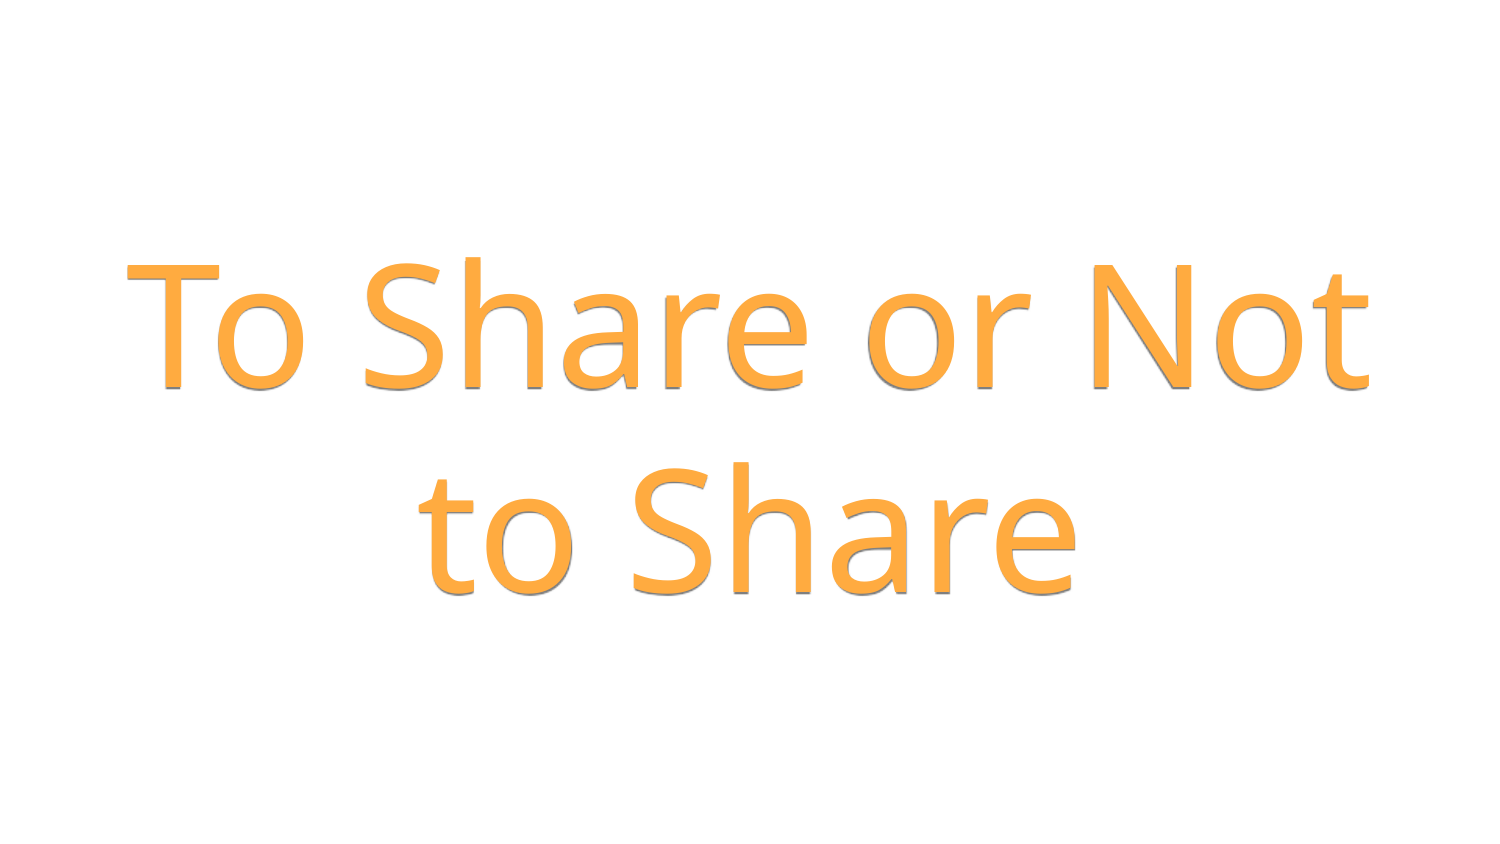

# To Share or Not to Share